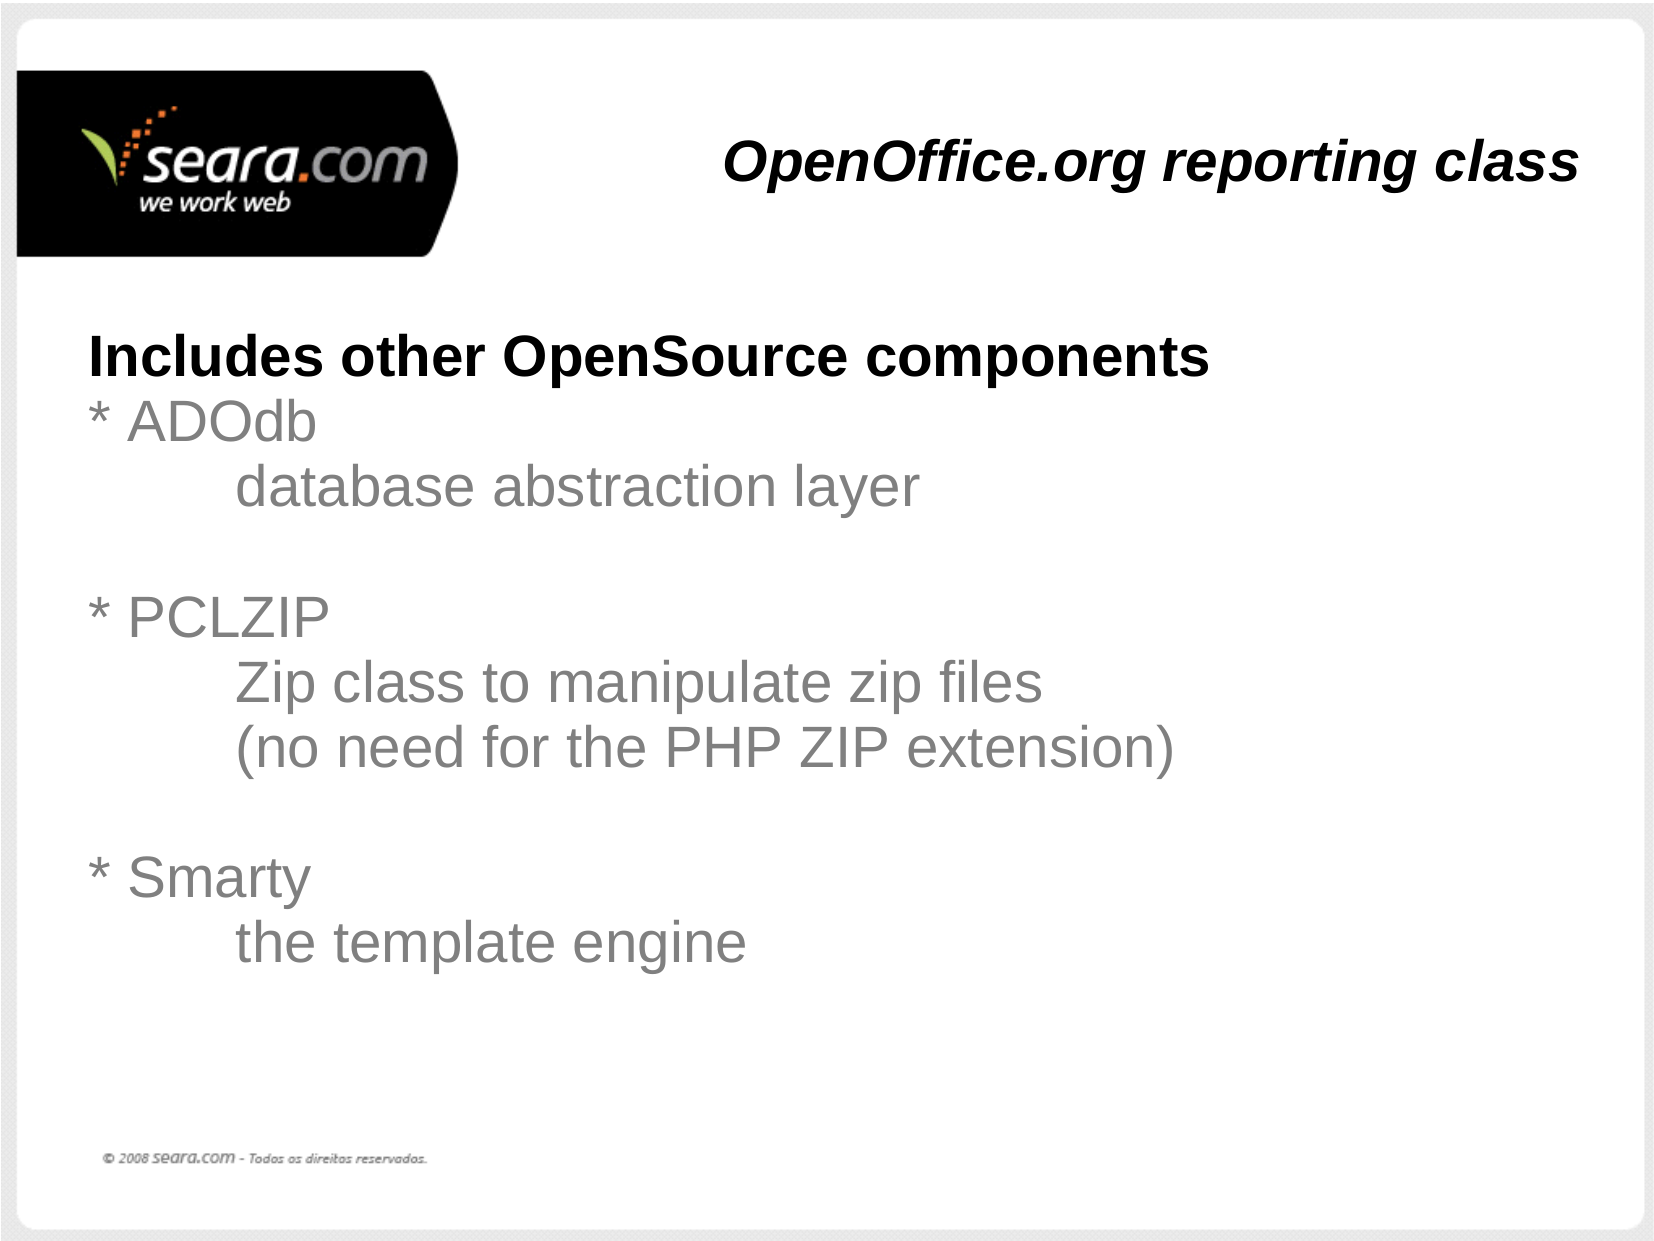

# OpenOffice.org reporting class
Includes other OpenSource components
* ADOdb
		database abstraction layer
* PCLZIP
		Zip class to manipulate zip files
		(no need for the PHP ZIP extension)
* Smarty
		the template engine